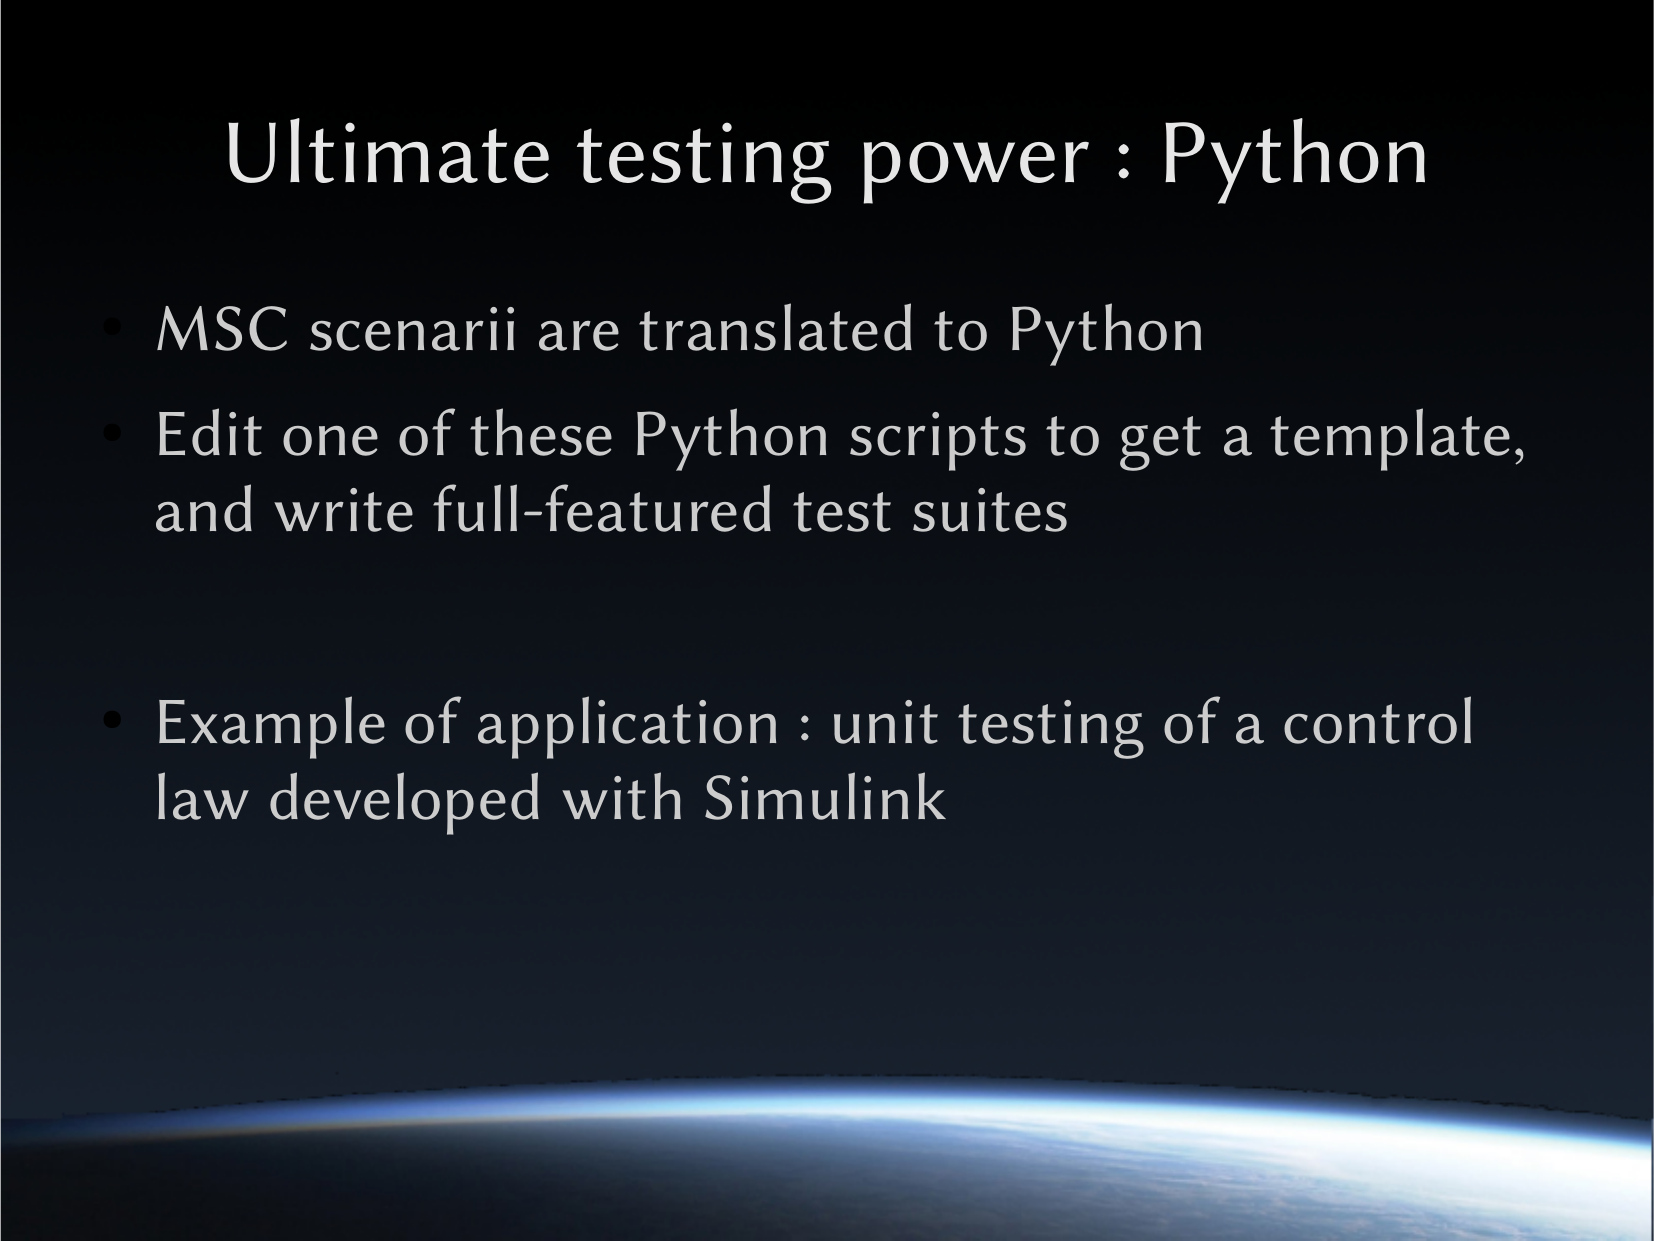

# Ultimate testing power : Python
MSC scenarii are translated to Python
Edit one of these Python scripts to get a template, and write full-featured test suites
Example of application : unit testing of a control law developed with Simulink